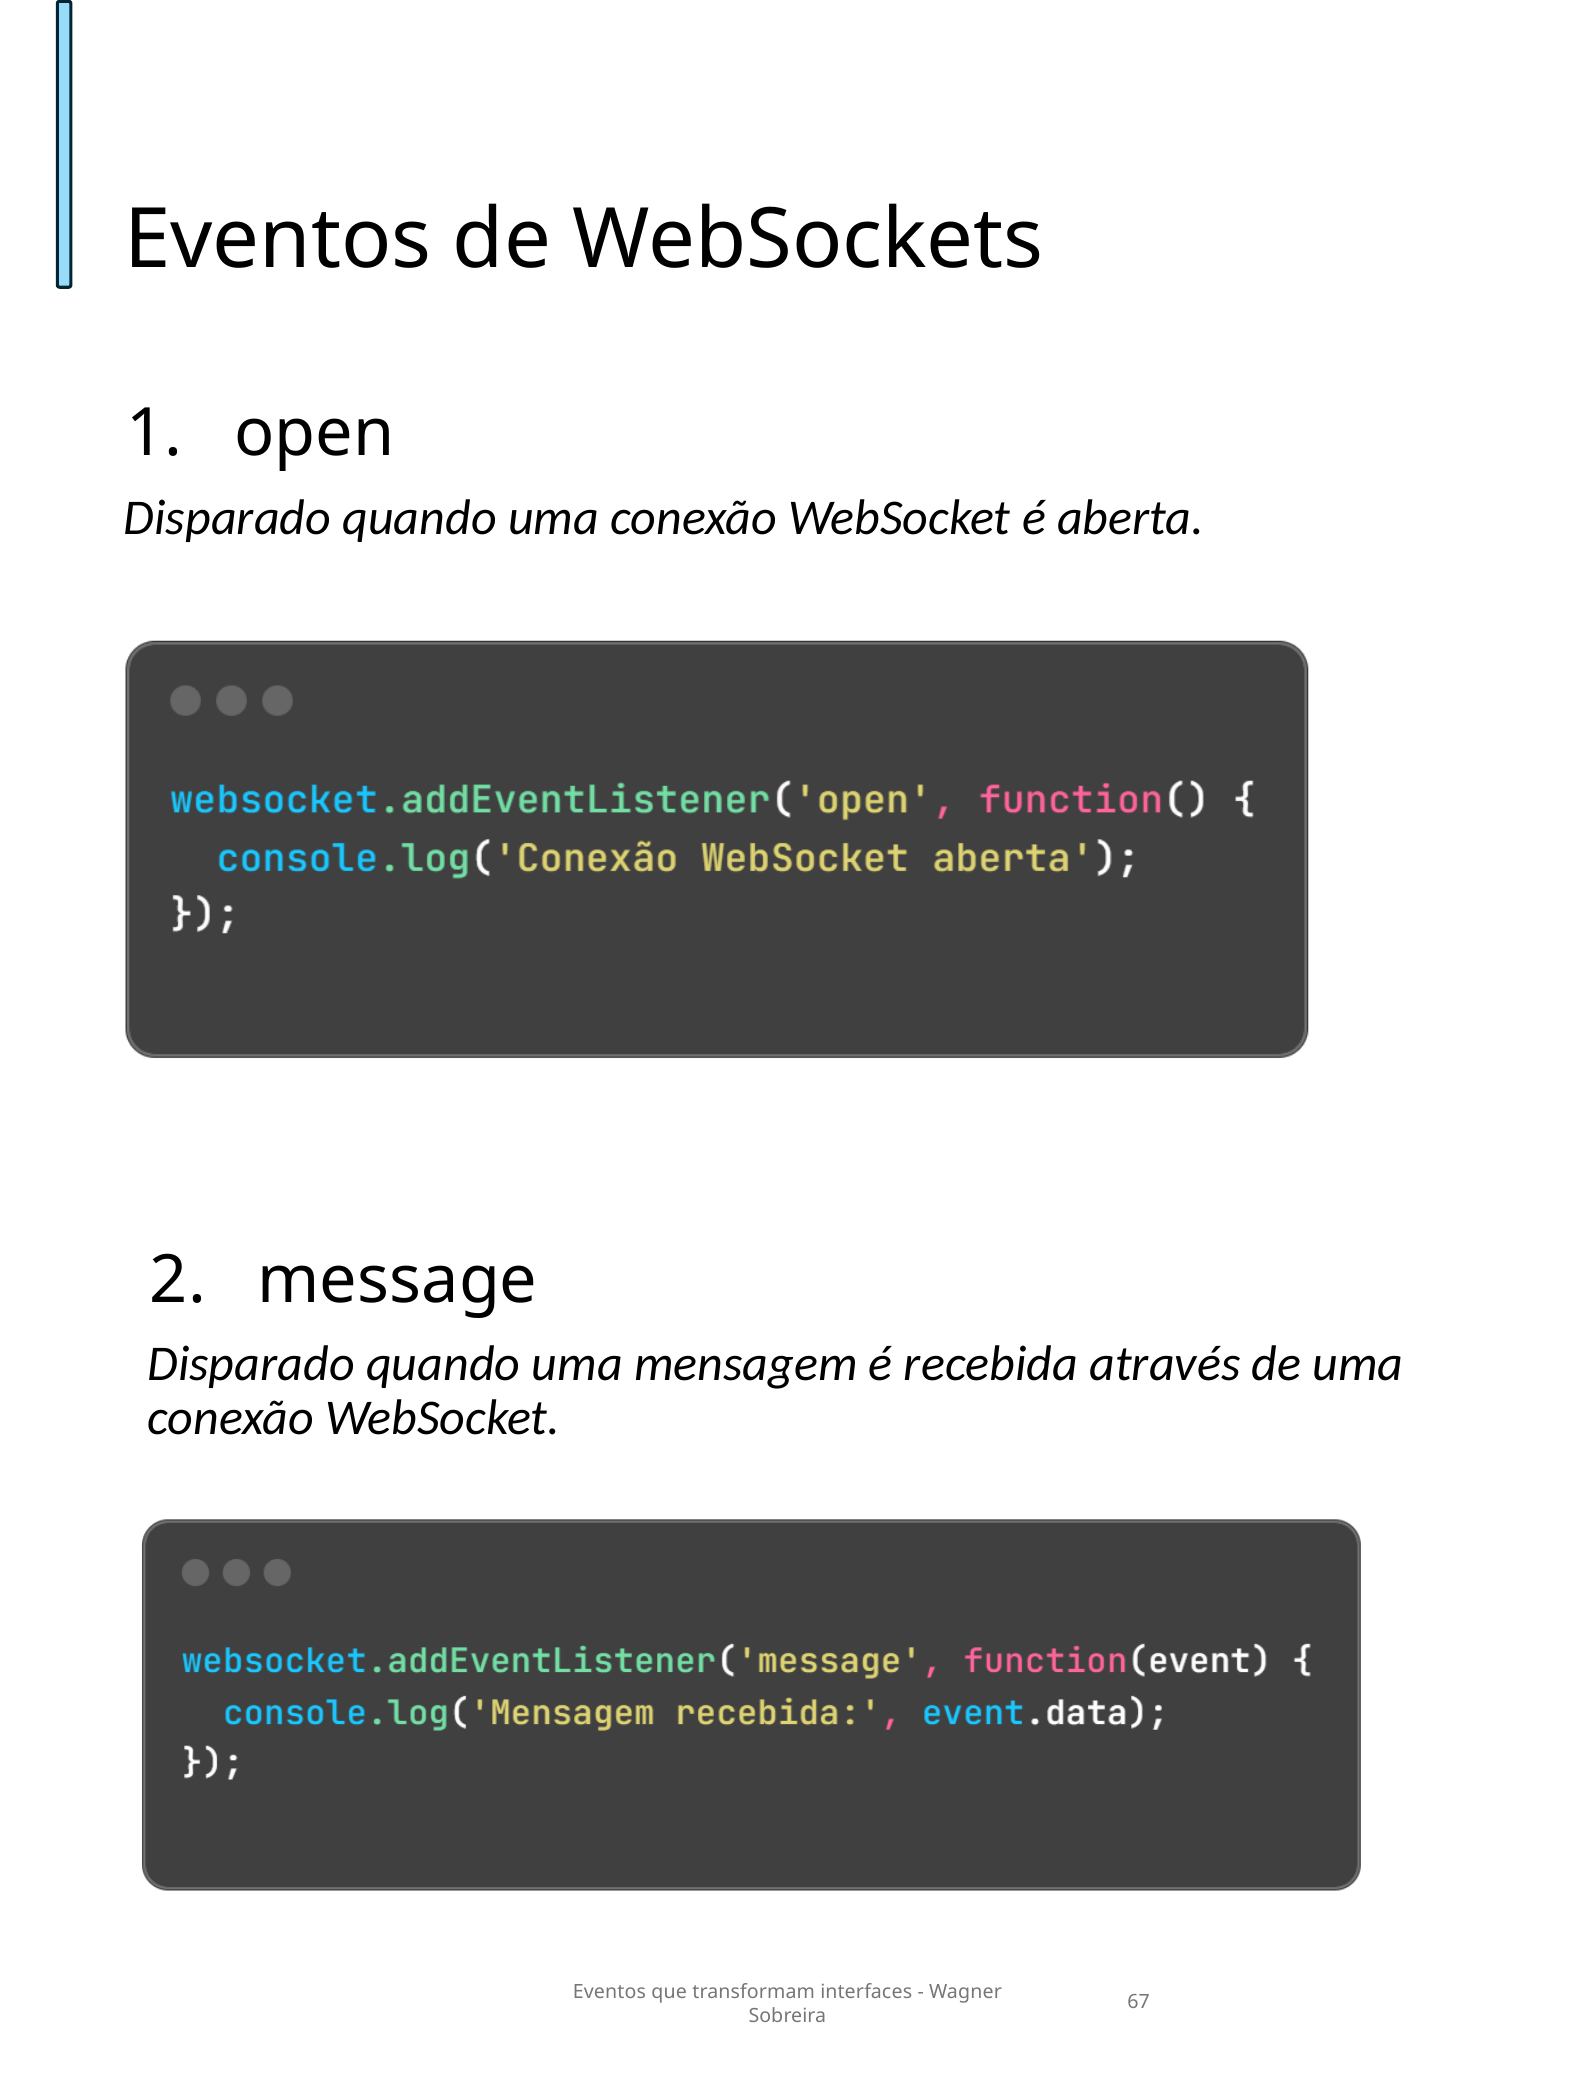

Eventos de WebSockets
1.   open
Disparado quando uma conexão WebSocket é aberta.
2.   message
Disparado quando uma mensagem é recebida através de uma conexão WebSocket.
Eventos que transformam interfaces - Wagner Sobreira